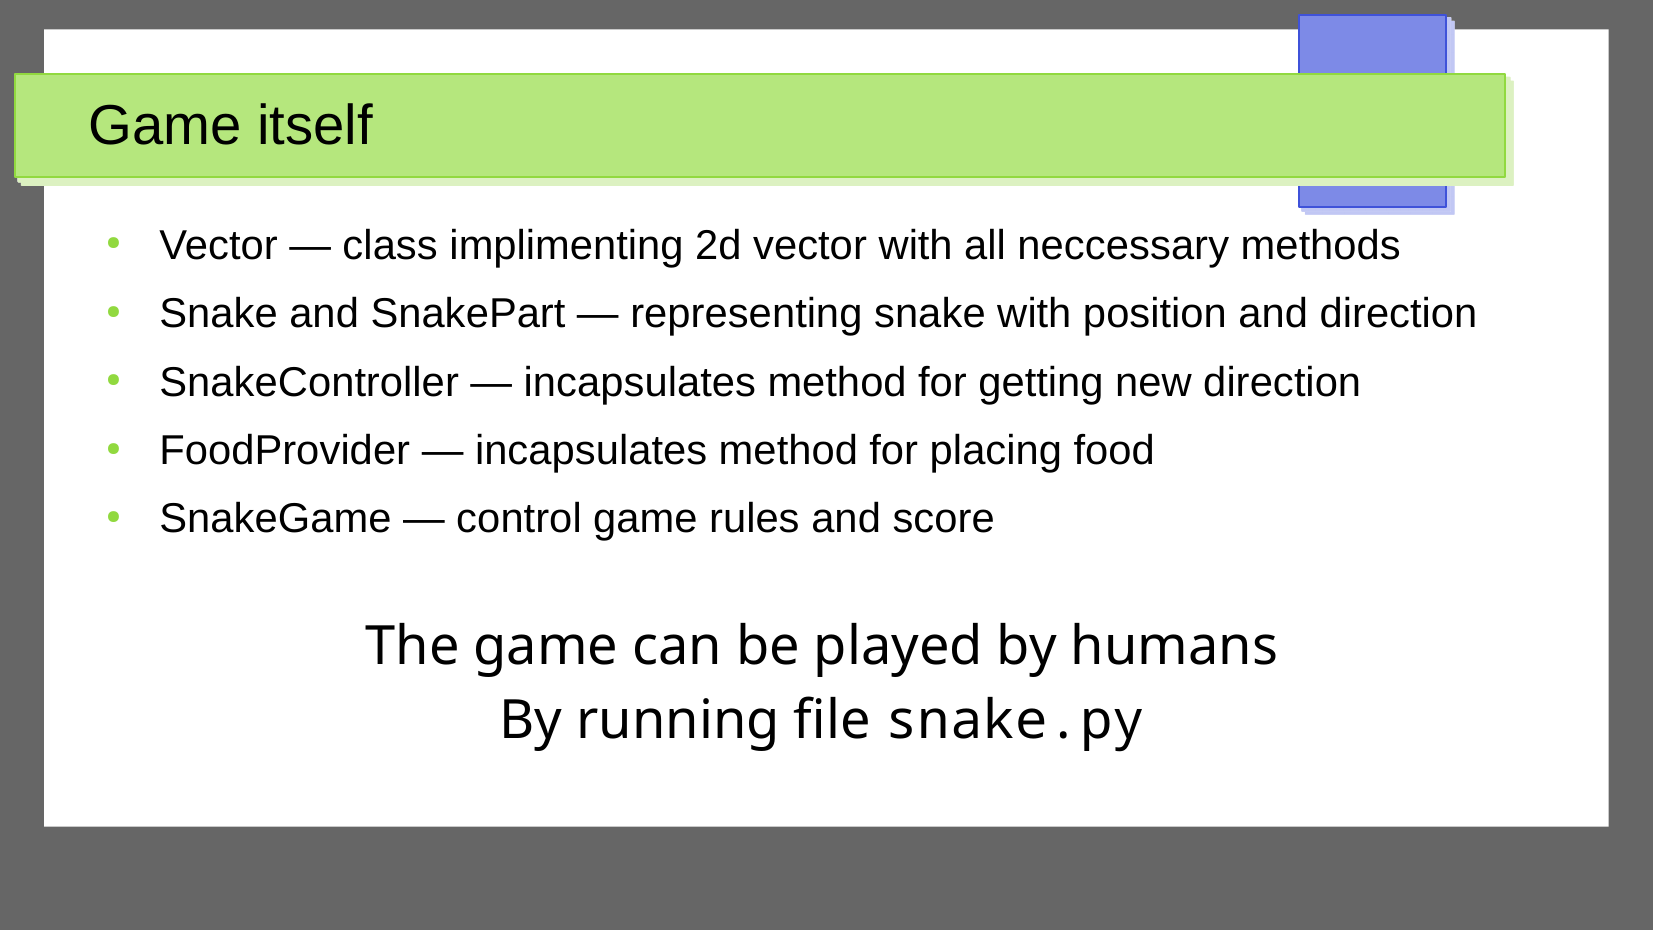

# Game itself
Vector — class implimenting 2d vector with all neccessary methods
Snake and SnakePart — representing snake with position and direction
SnakeController — incapsulates method for getting new direction
FoodProvider — incapsulates method for placing food
SnakeGame — control game rules and score
The game can be played by humans
By running file snake.py